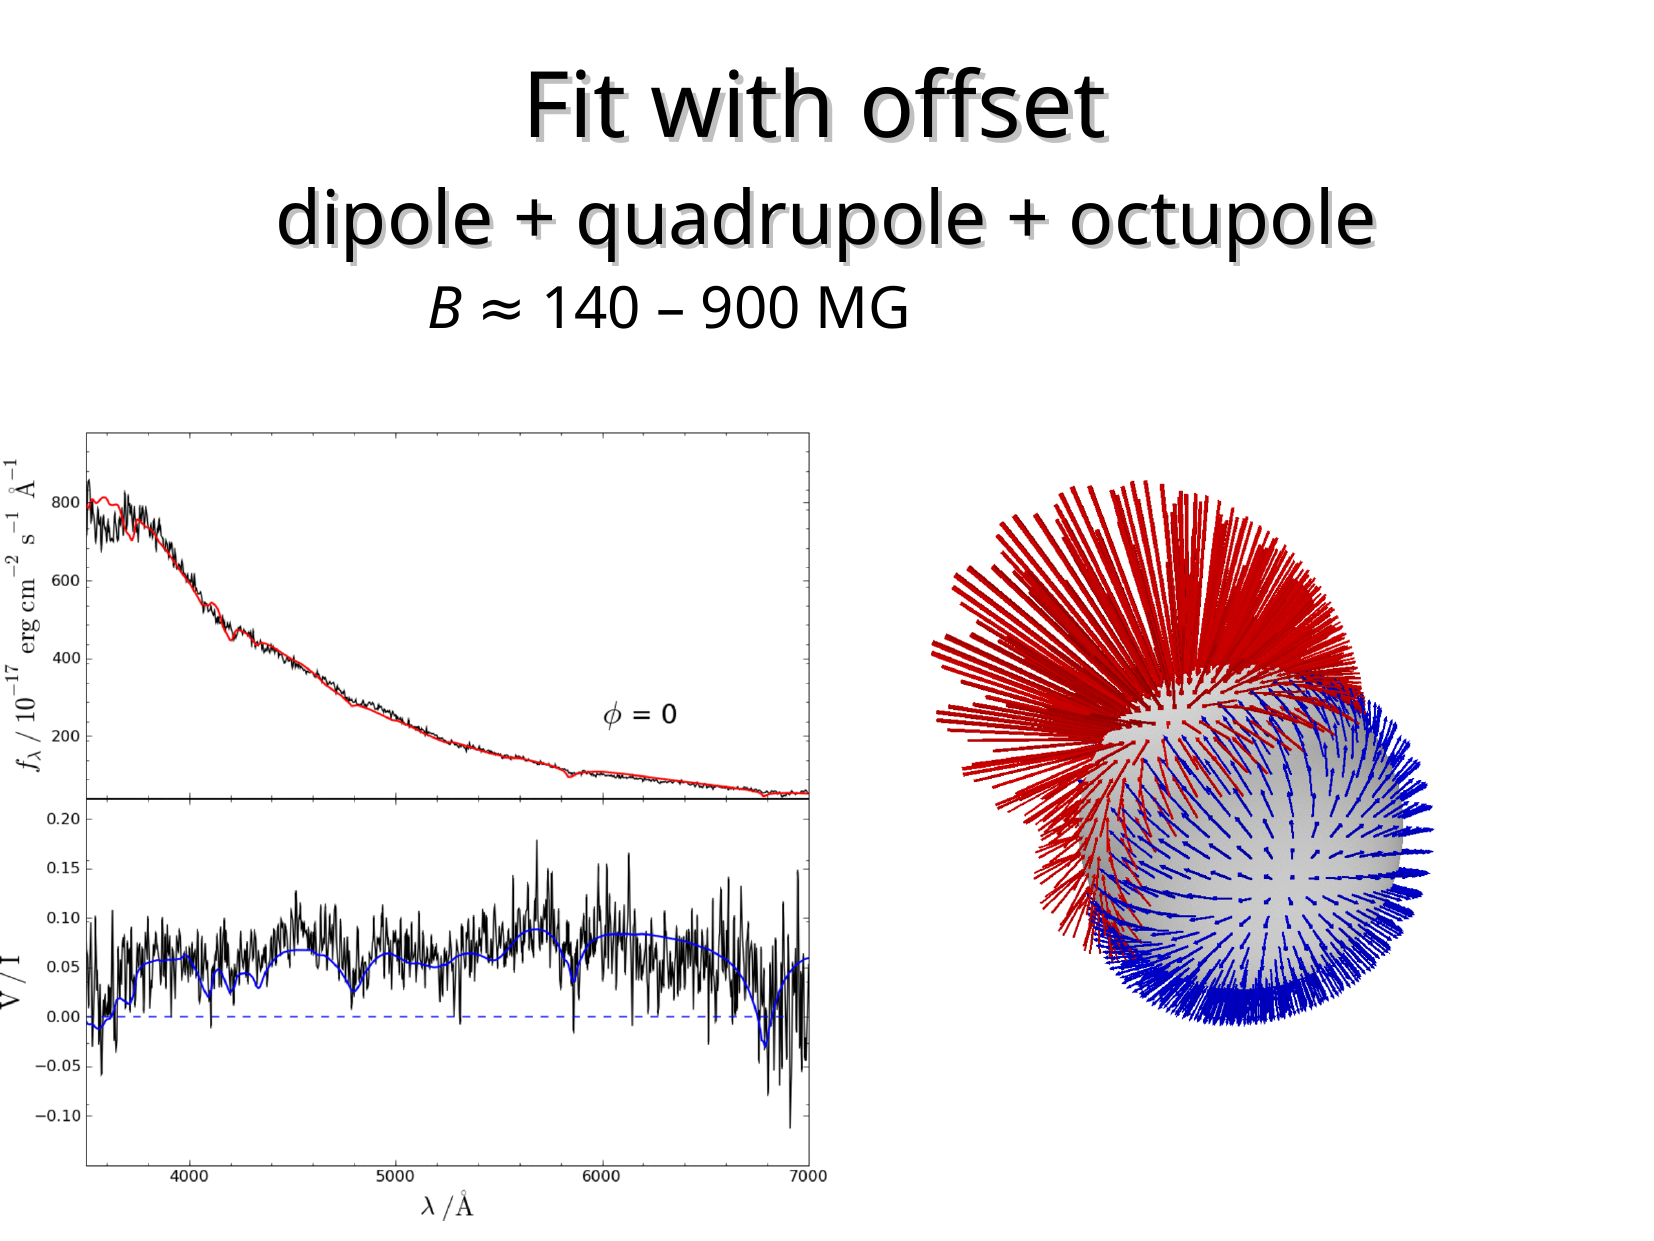

# Fit with offset dipole + quadrupole + octupole
B ≈ 140 – 900 MG